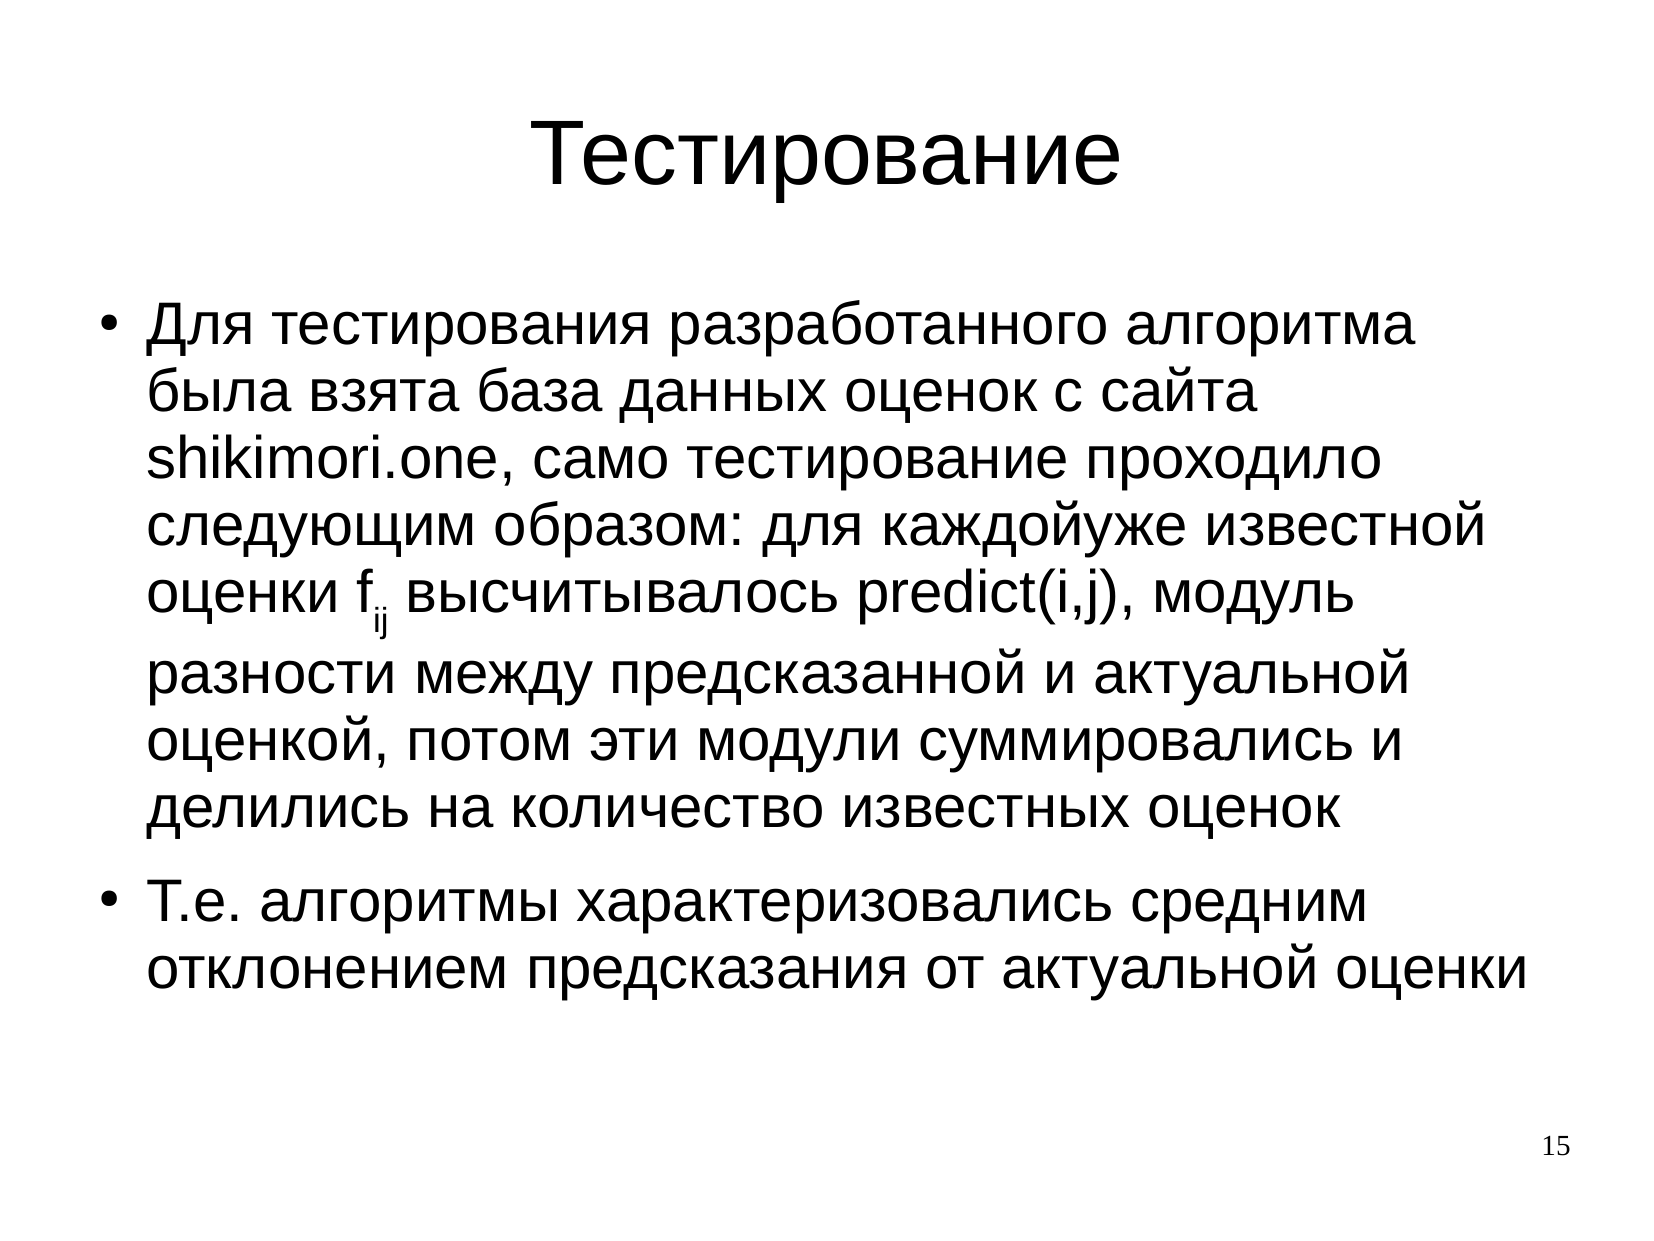

# Тестирование
Для тестирования разработанного алгоритма была взята база данных оценок с сайта shikimori.one, само тестирование проходило следующим образом: для каждойуже известной оценки fij высчитывалось predict(i,j), модуль разности между предсказанной и актуальной оценкой, потом эти модули суммировались и делились на количество известных оценок
Т.е. алгоритмы характеризовались средним отклонением предсказания от актуальной оценки
15